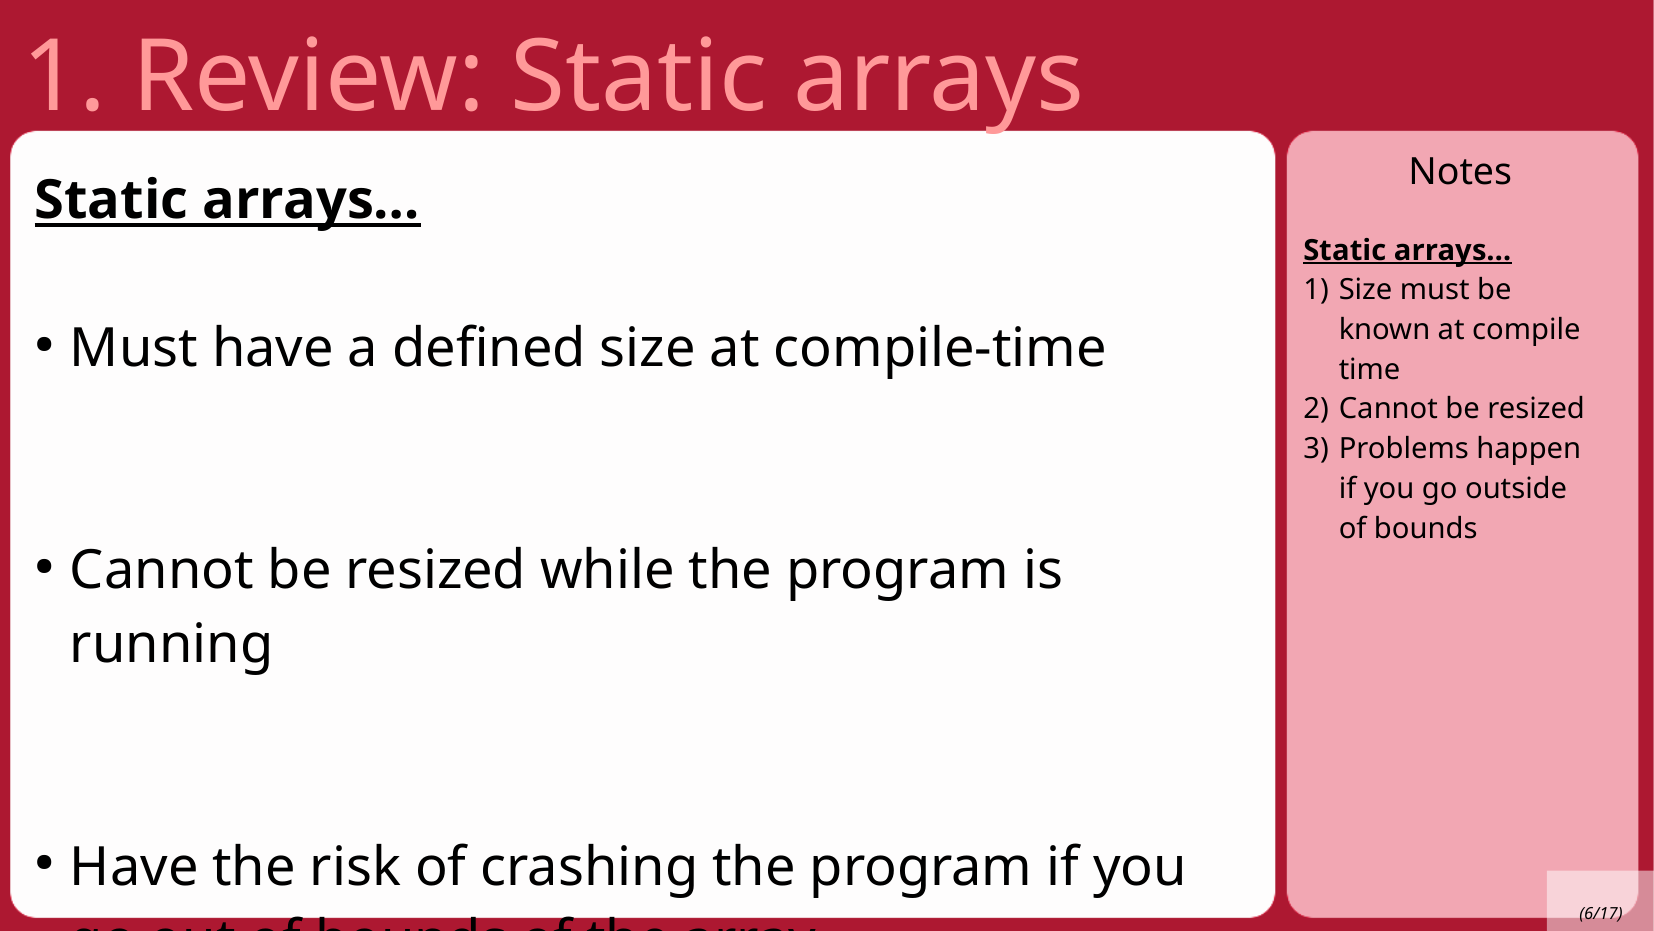

# 1. Review: Static arrays
Notes
Static arrays…
Must have a defined size at compile-time
Cannot be resized while the program is running
Have the risk of crashing the program if you go out of bounds of the array
Static arrays…
Size must be known at compile time
Cannot be resized
Problems happen if you go outside of bounds